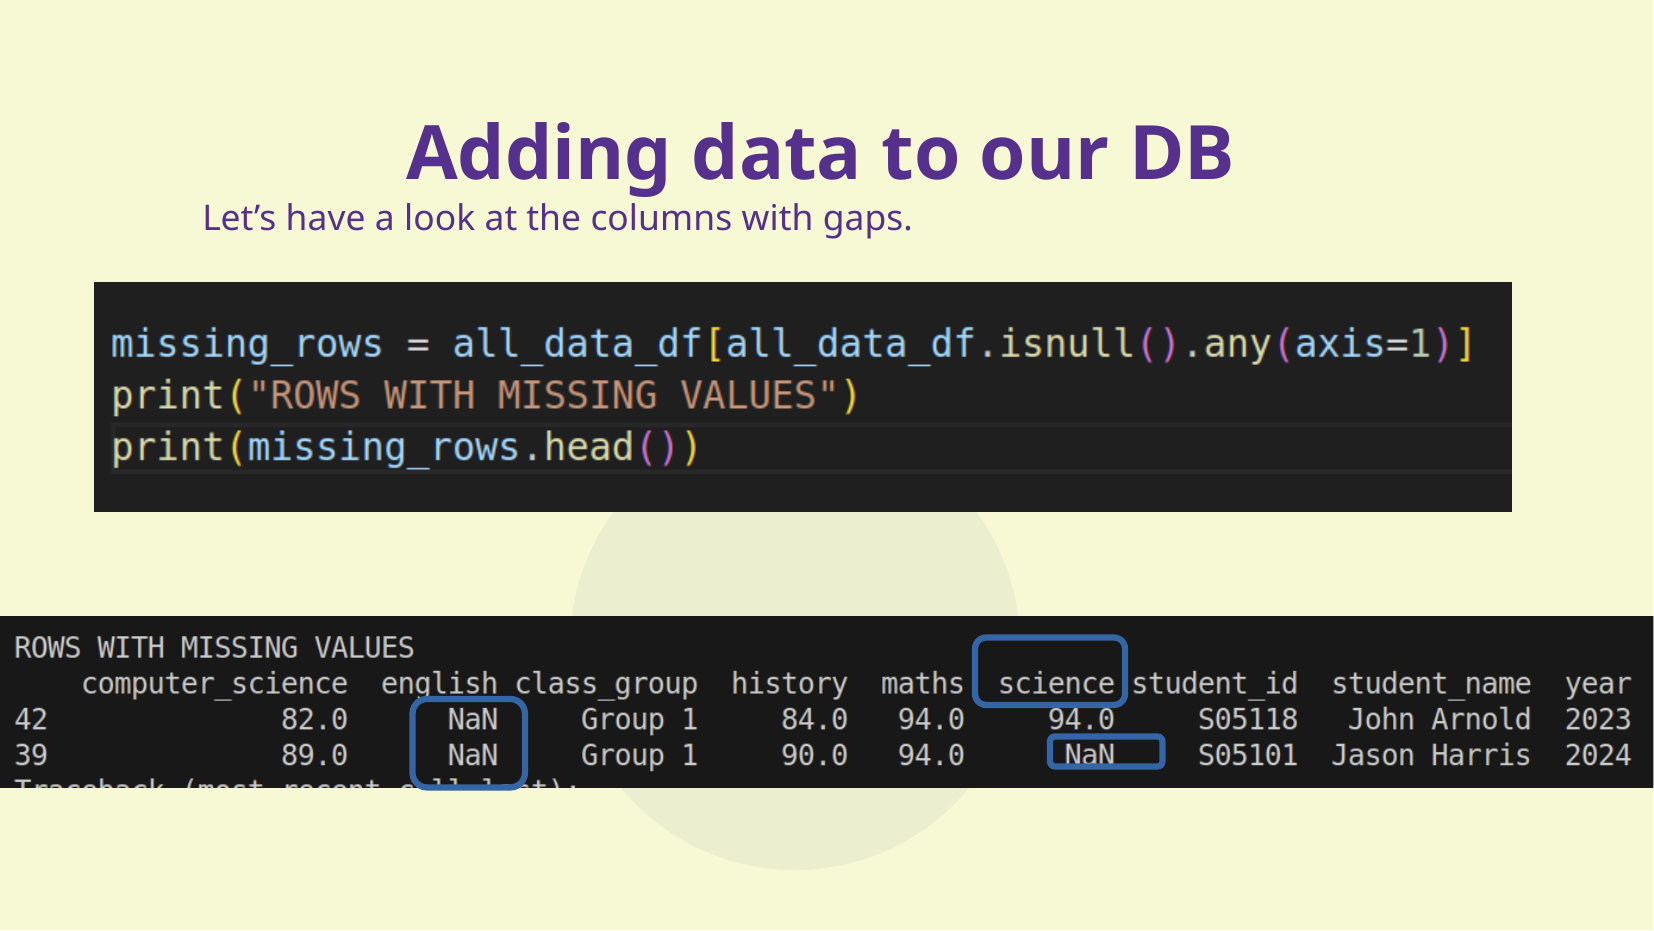

# Adding data to our DB
Let’s have a look at the columns with gaps.